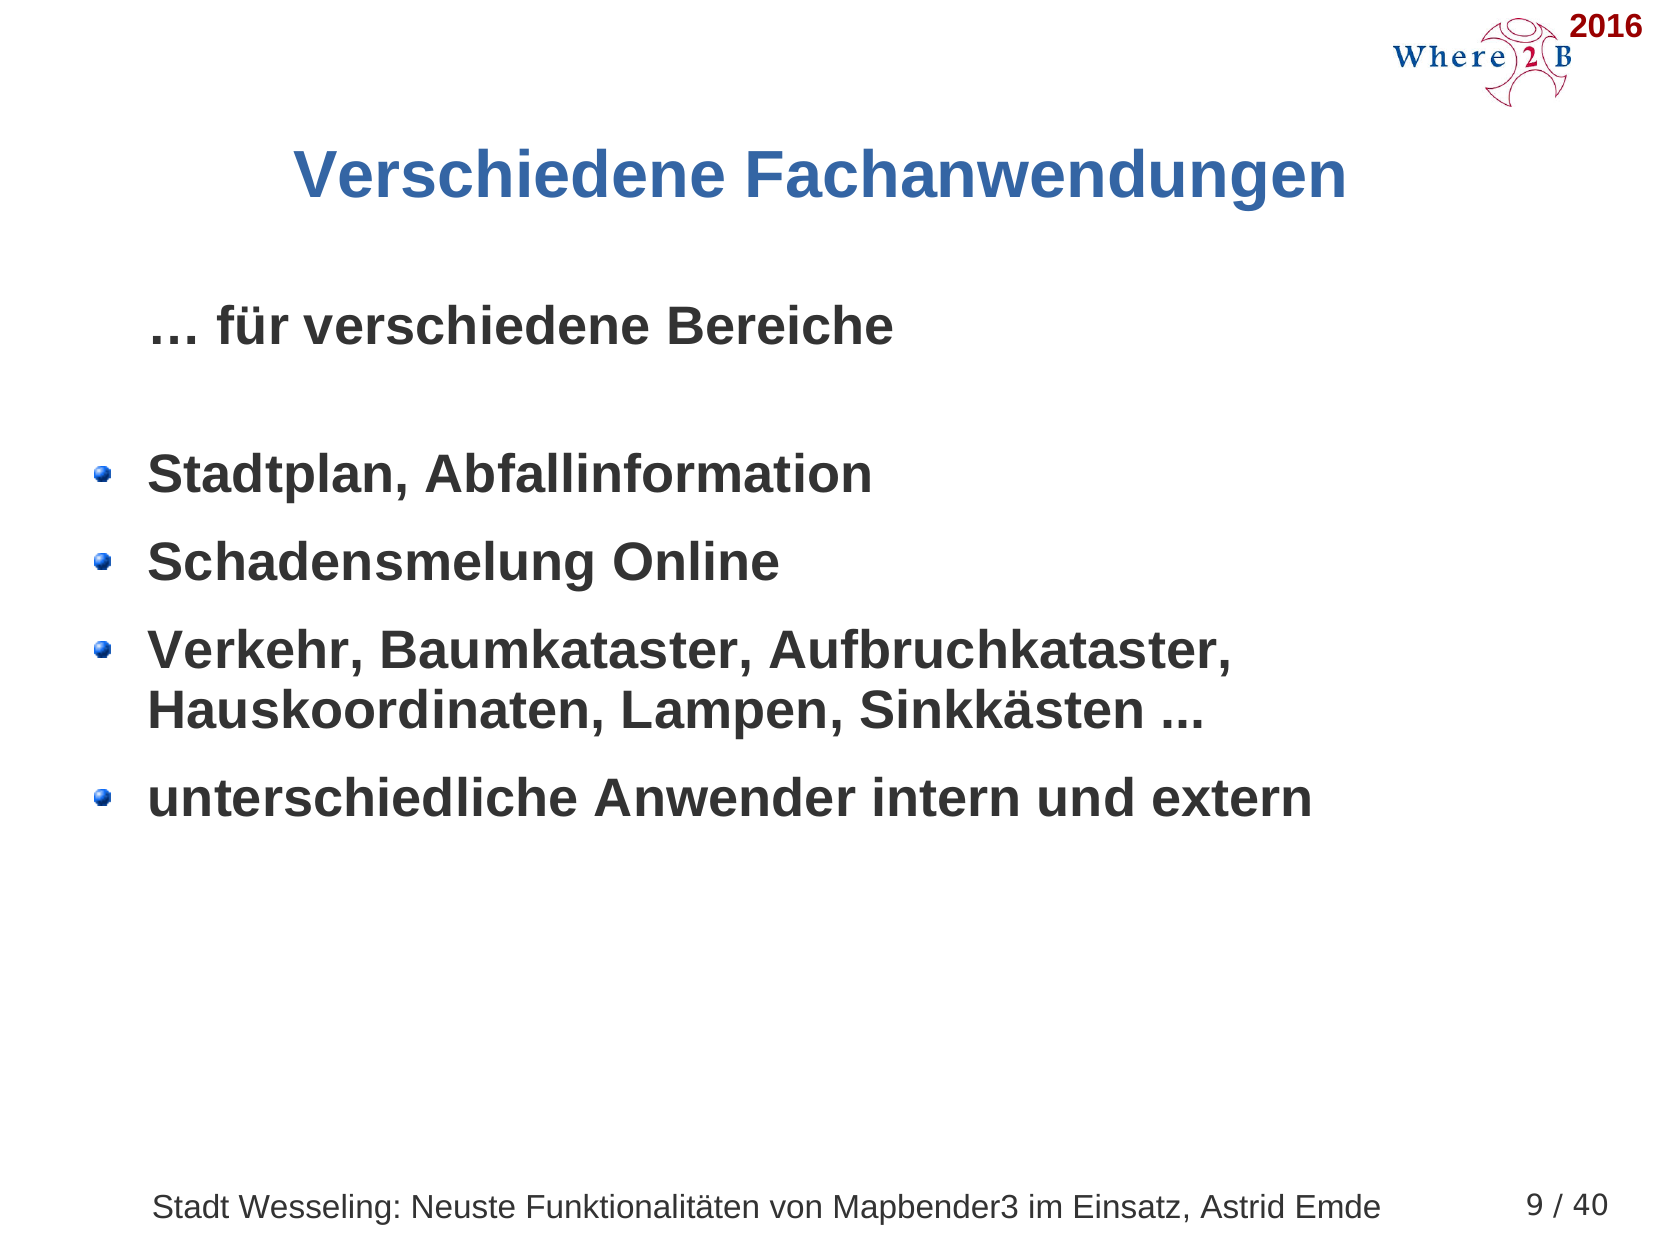

# Verschiedene Fachanwendungen
… für verschiedene Bereiche
Stadtplan, Abfallinformation
Schadensmelung Online
Verkehr, Baumkataster, Aufbruchkataster, Hauskoordinaten, Lampen, Sinkkästen ...
unterschiedliche Anwender intern und extern